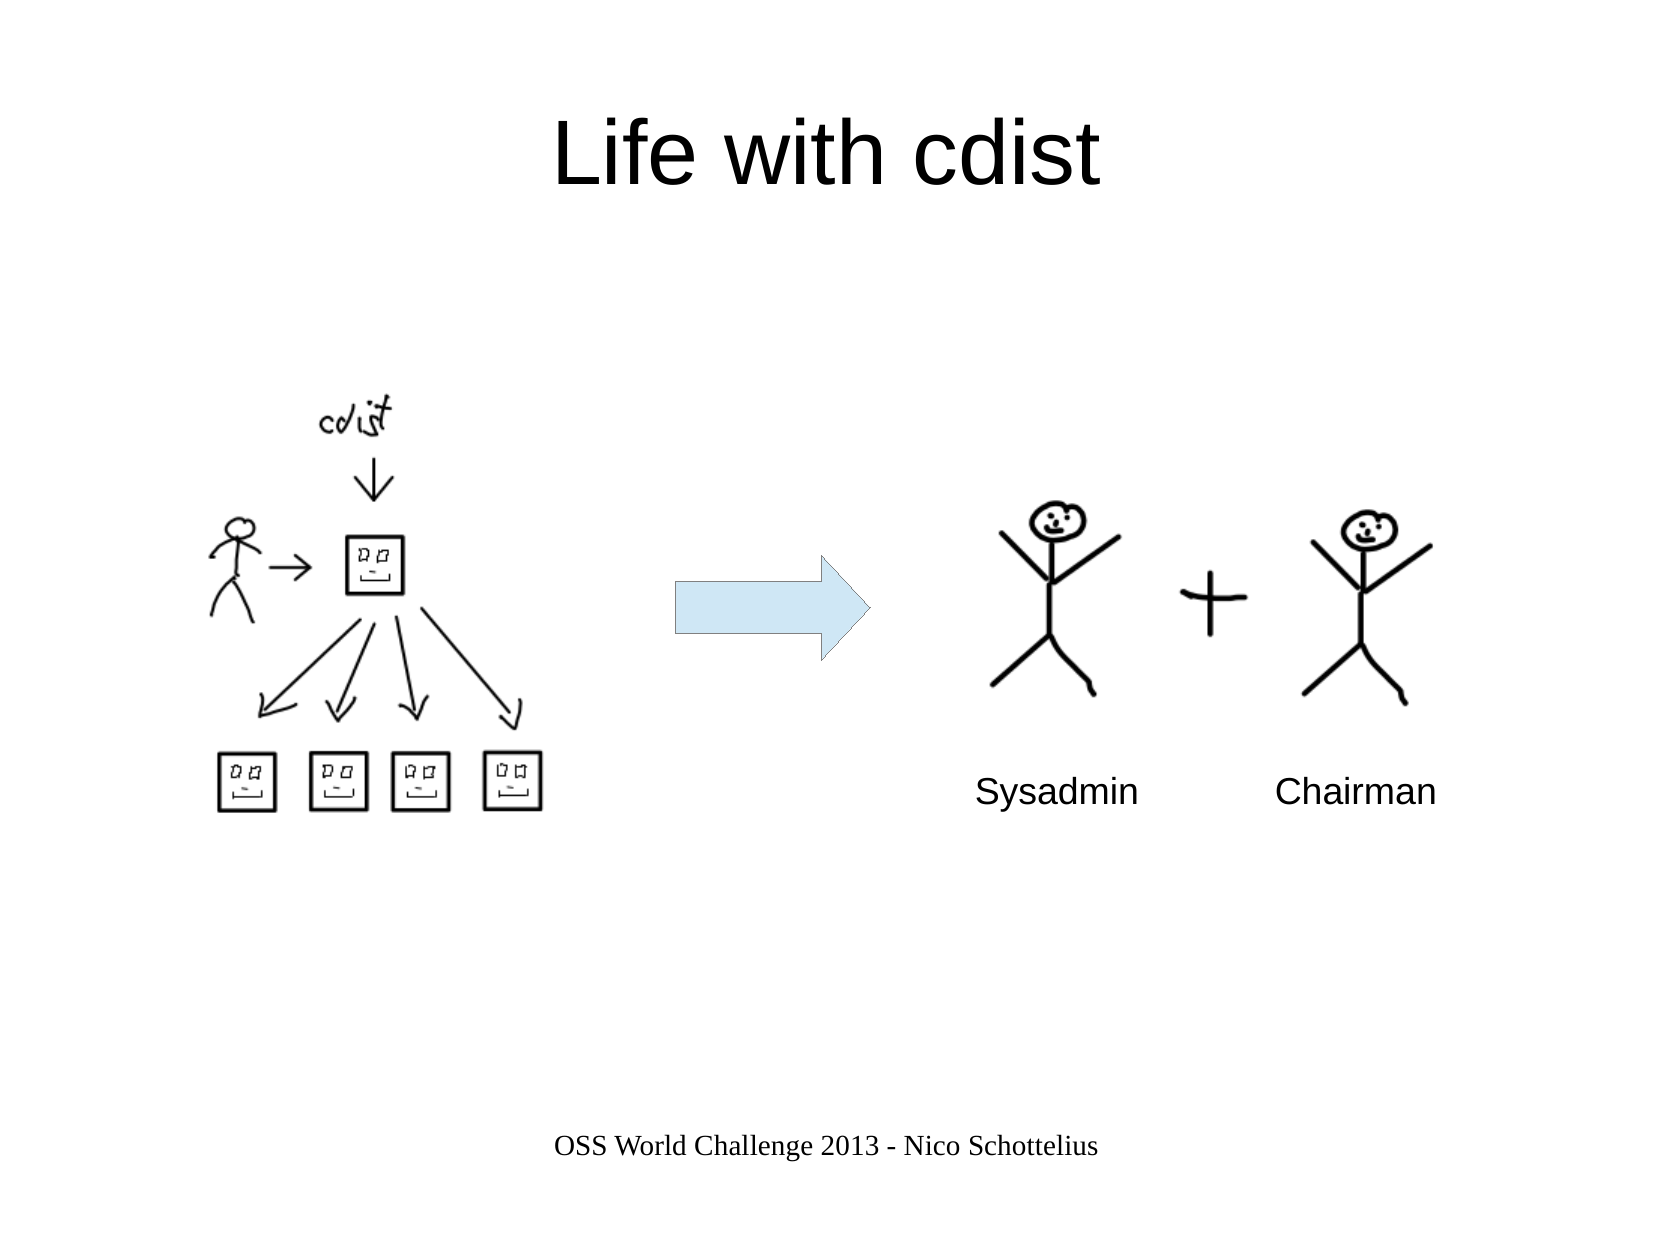

# Life with cdist
Sysadmin
Chairman
OSS World Challenge 2013 - Nico Schottelius